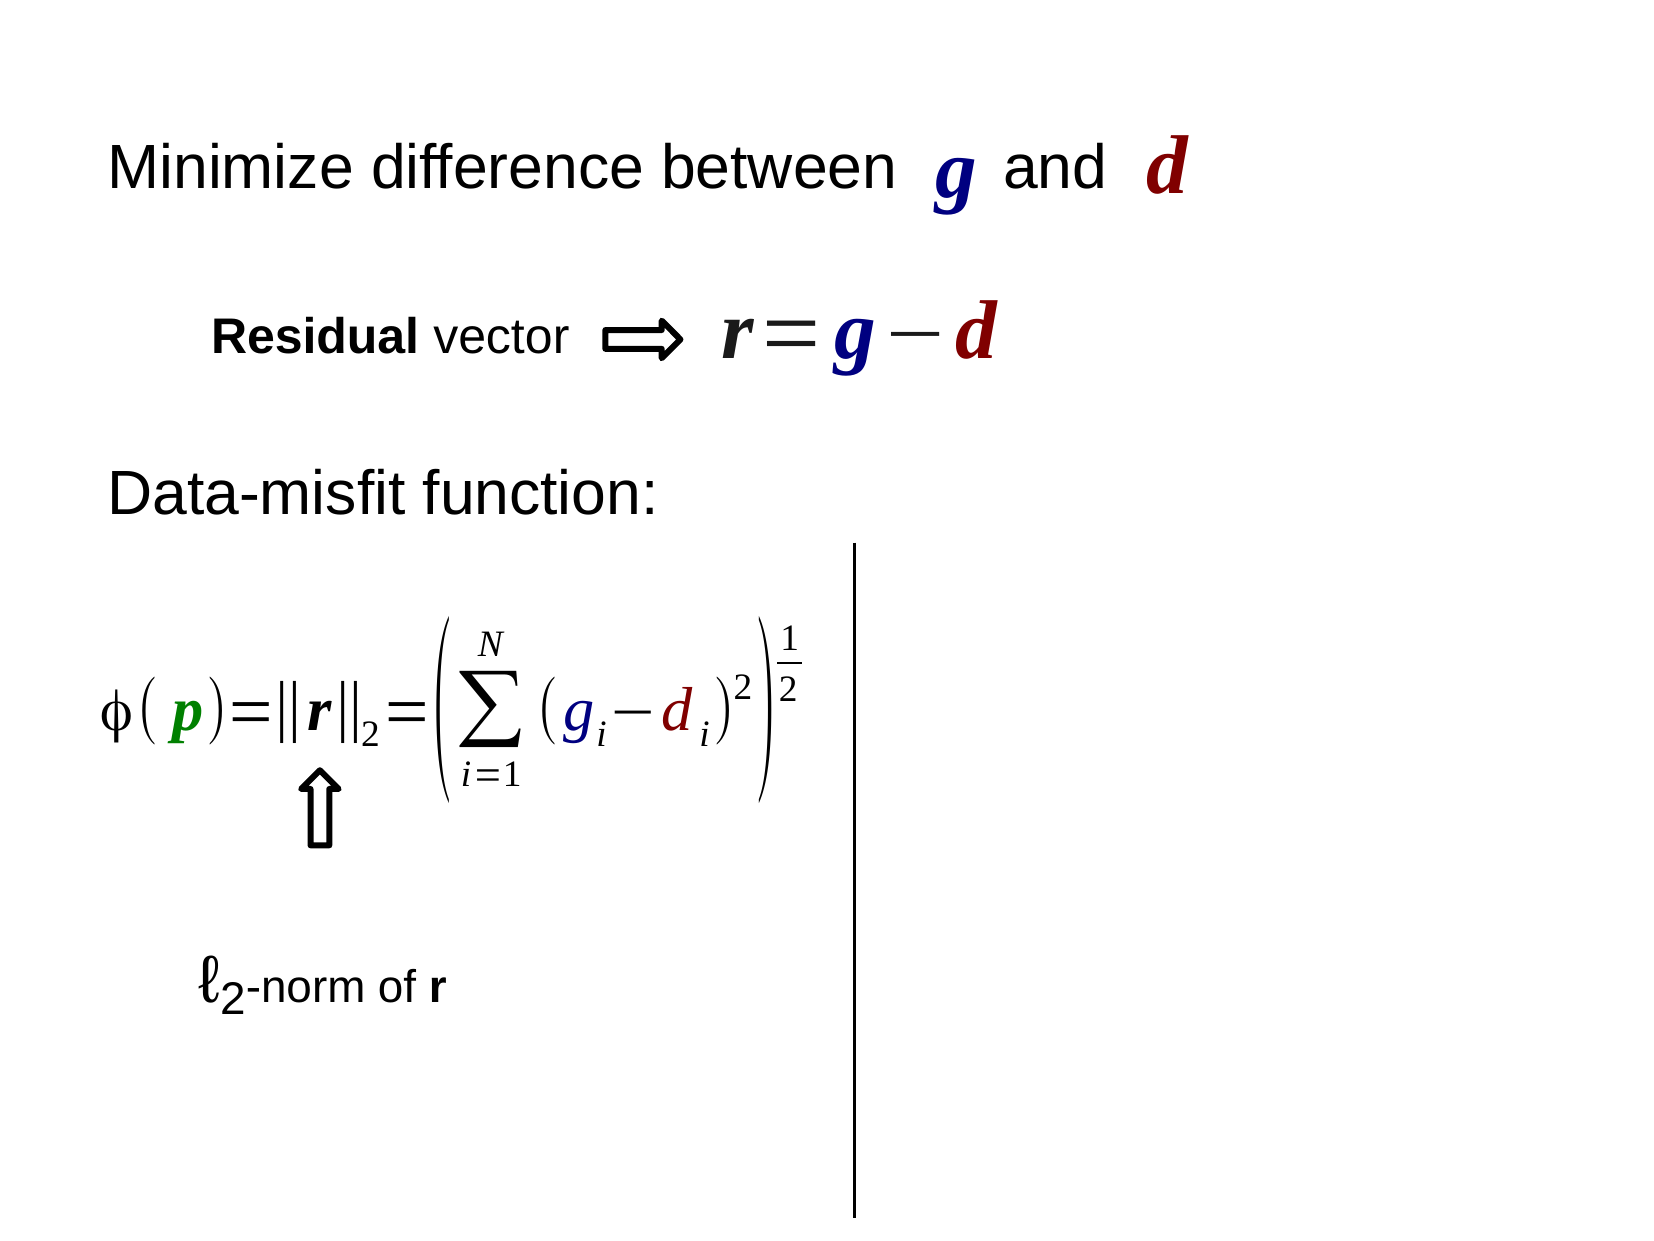

Minimize difference between
and
Residual vector
Data-misfit function:
 ℓ2-norm of r